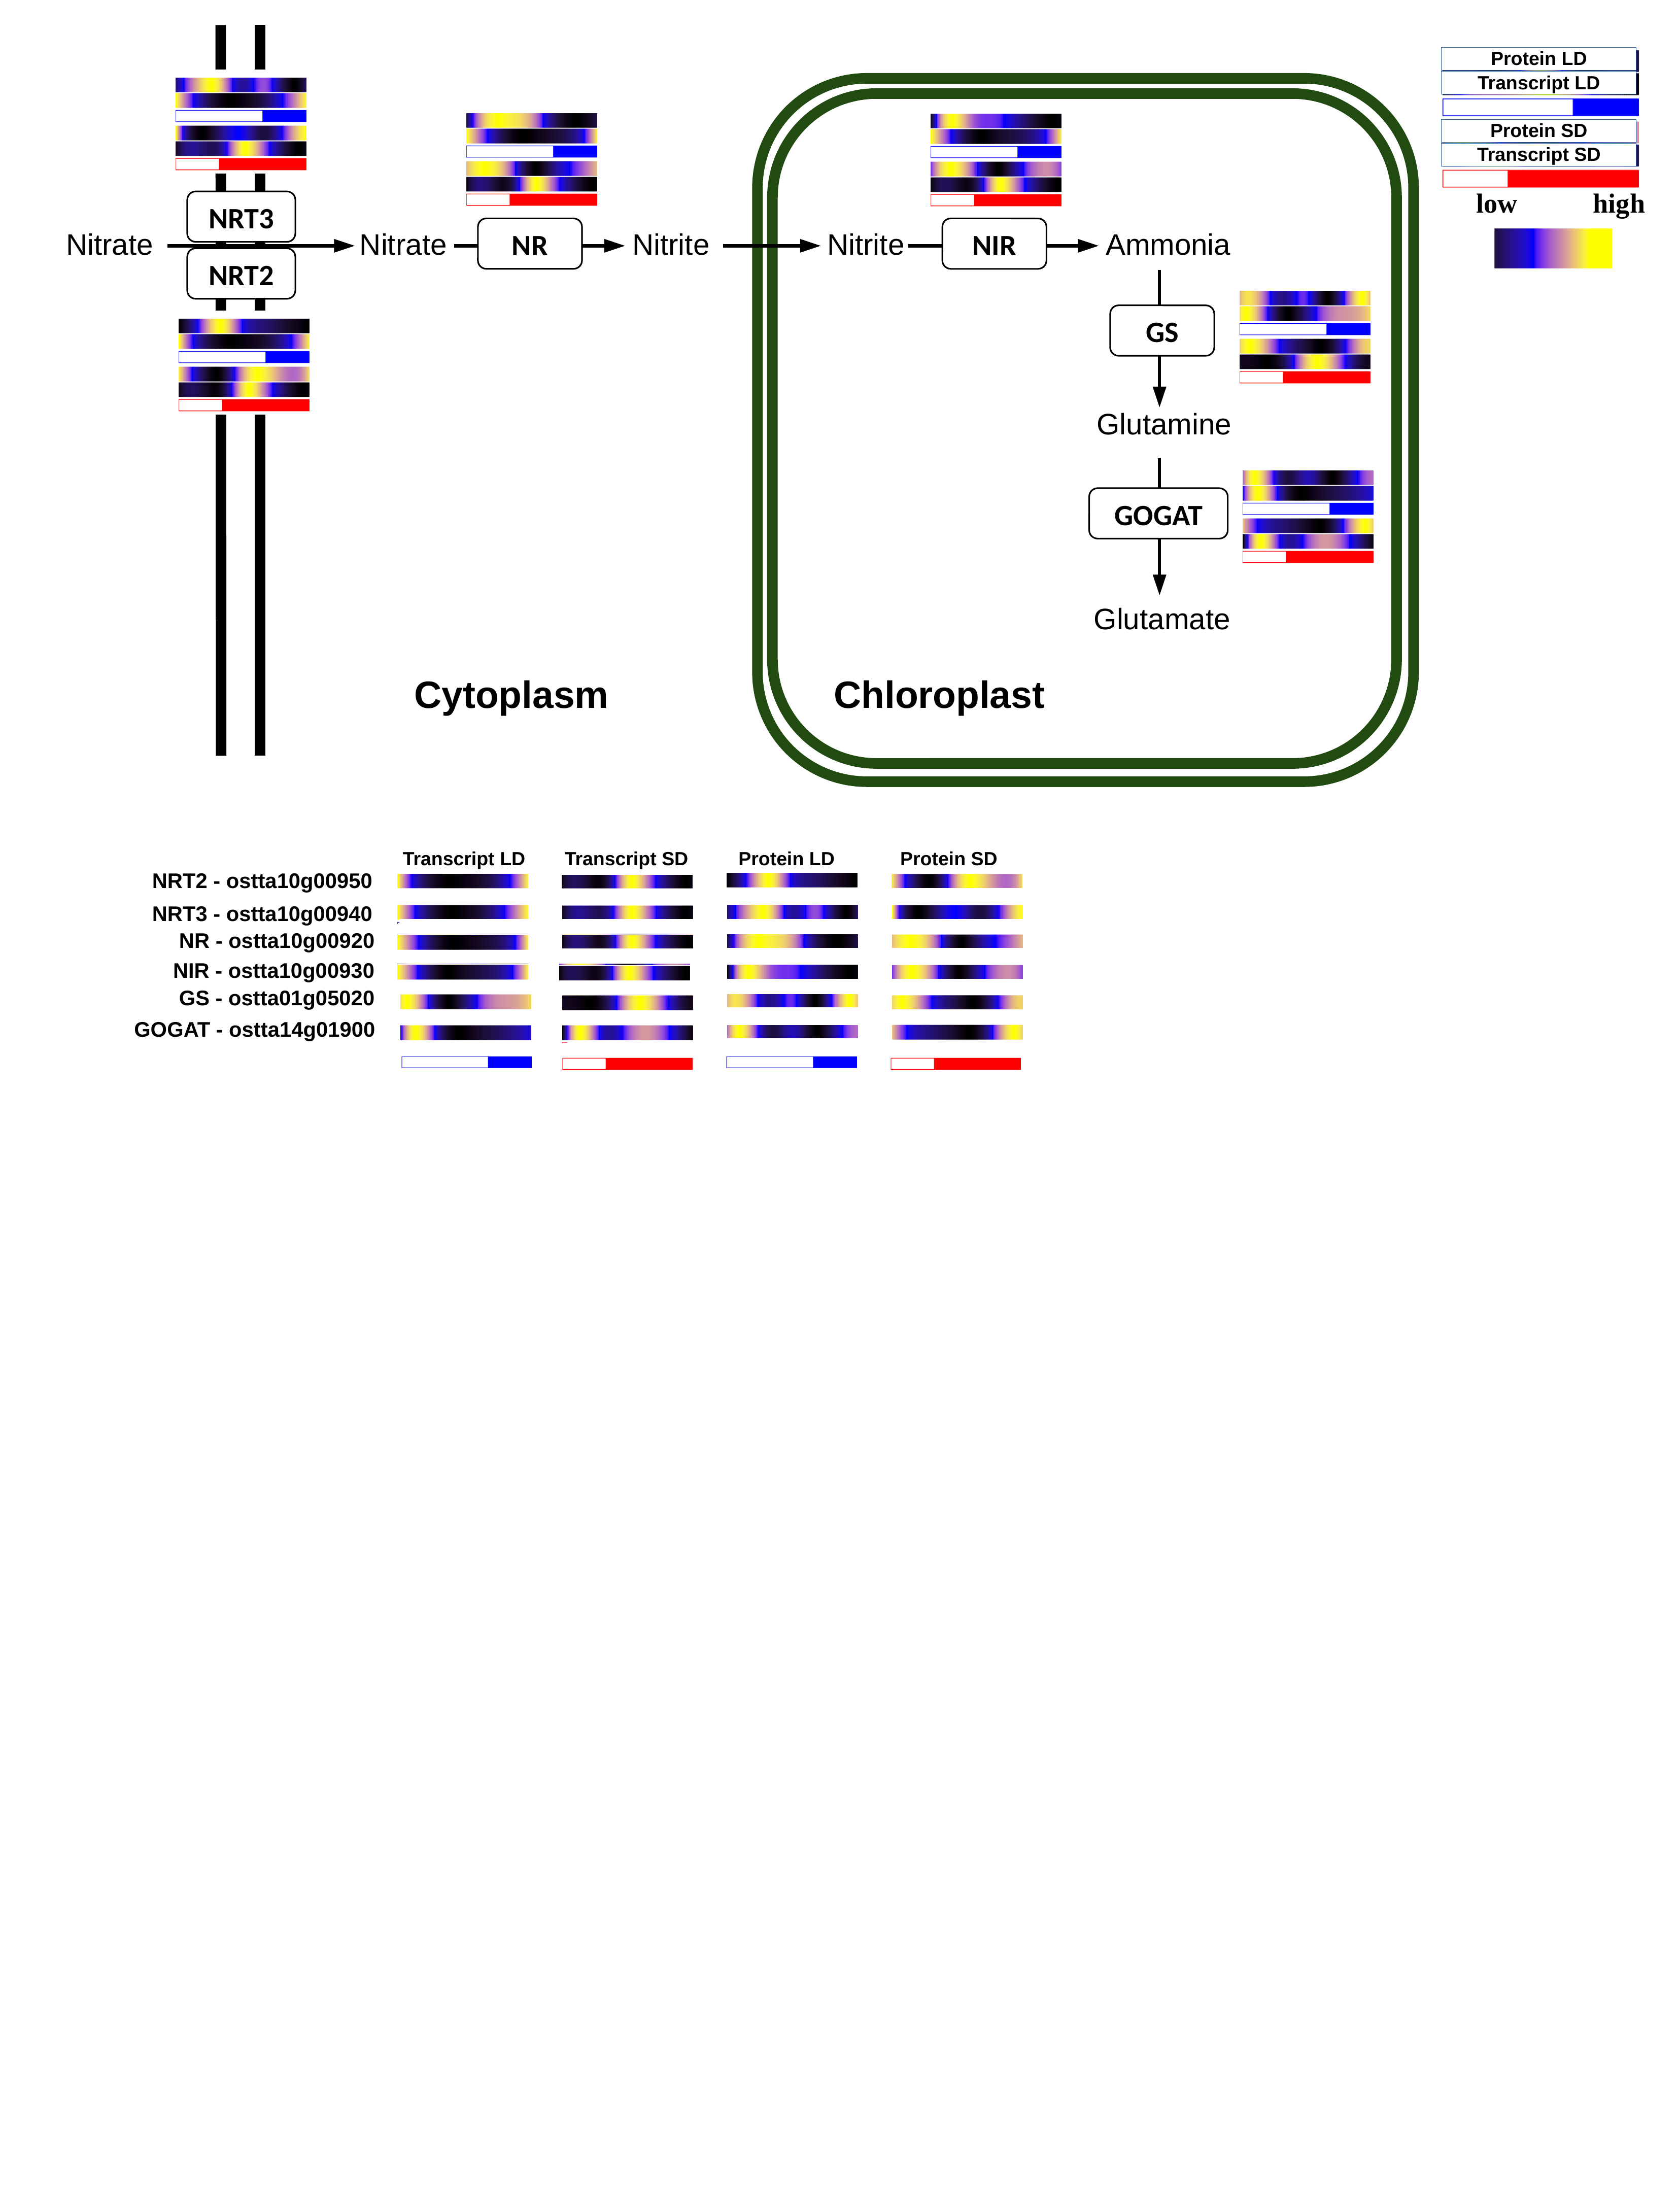

Protein LD
Transcript LD
Protein SD
Transcript SD
low
high
NRT3
NR
NIR
Nitrate
Nitrate
Nitrite
Nitrite
Ammonia
NRT2
GS
Glutamine
GOGAT
Glutamate
Cytoplasm
Chloroplast
Transcript LD
Transcript SD
Protein LD
Protein SD
NRT2 - ostta10g00950
NRT3 - ostta10g00940
NR - ostta10g00920
NIR - ostta10g00930
GS - ostta01g05020
GOGAT - ostta14g01900